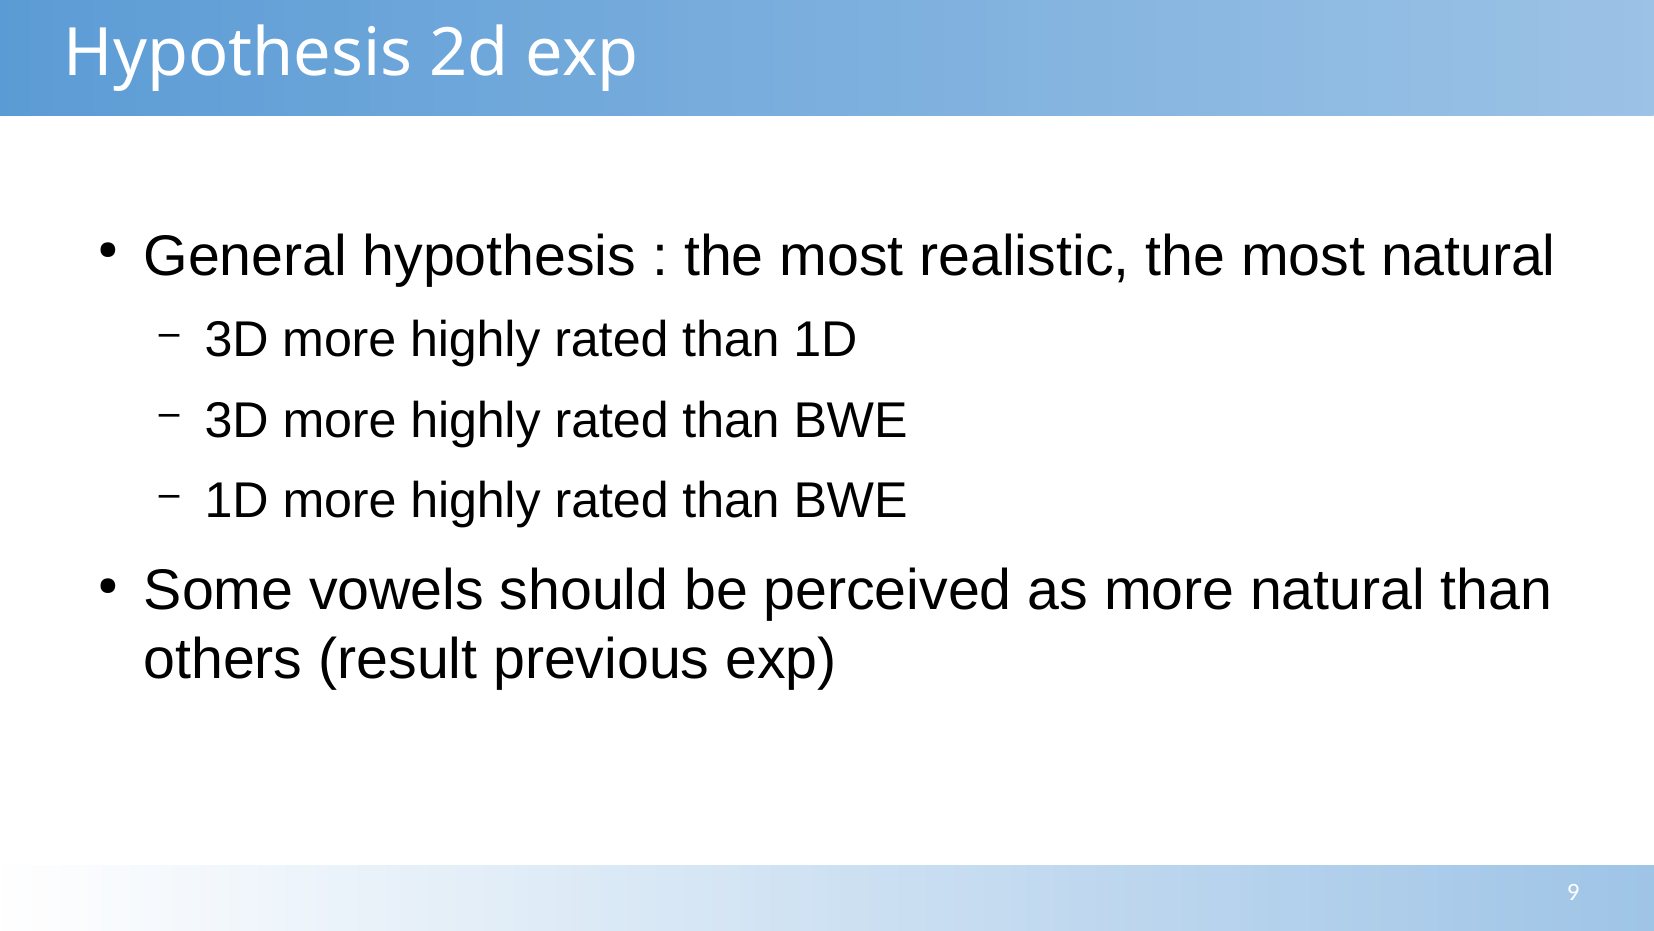

# Hypothesis 2d exp
General hypothesis : the most realistic, the most natural
3D more highly rated than 1D
3D more highly rated than BWE
1D more highly rated than BWE
Some vowels should be perceived as more natural than others (result previous exp)